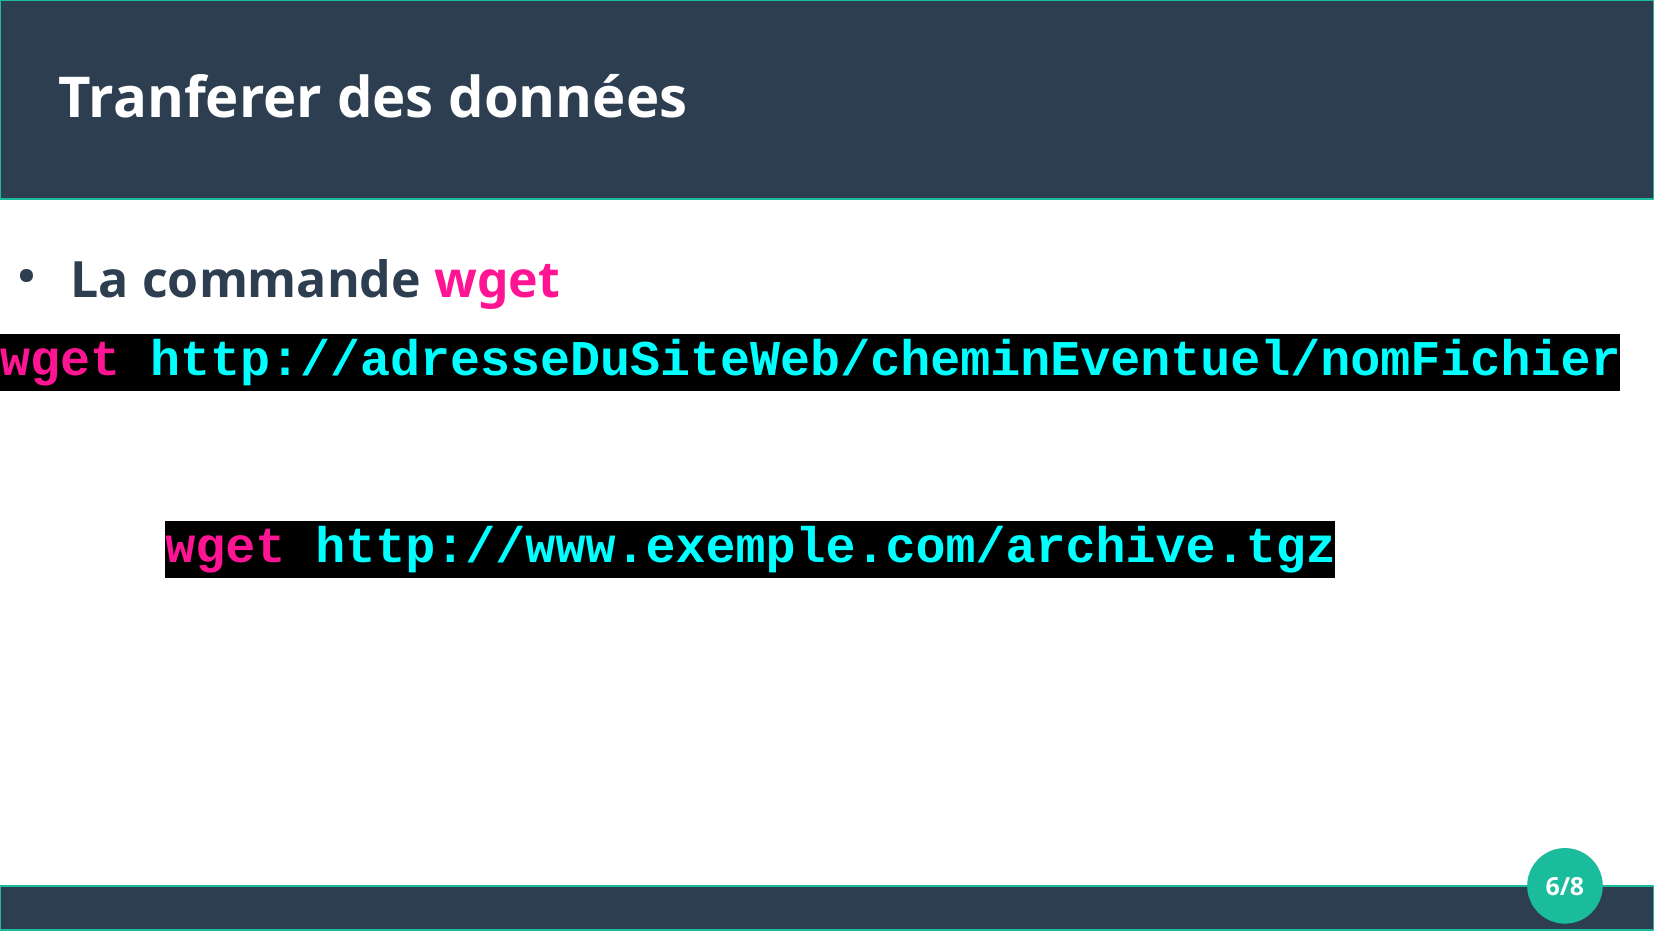

# Tranferer des données
La commande wget
wget http://adresseDuSiteWeb/cheminEventuel/nomFichier
wget http://www.exemple.com/archive.tgz
6